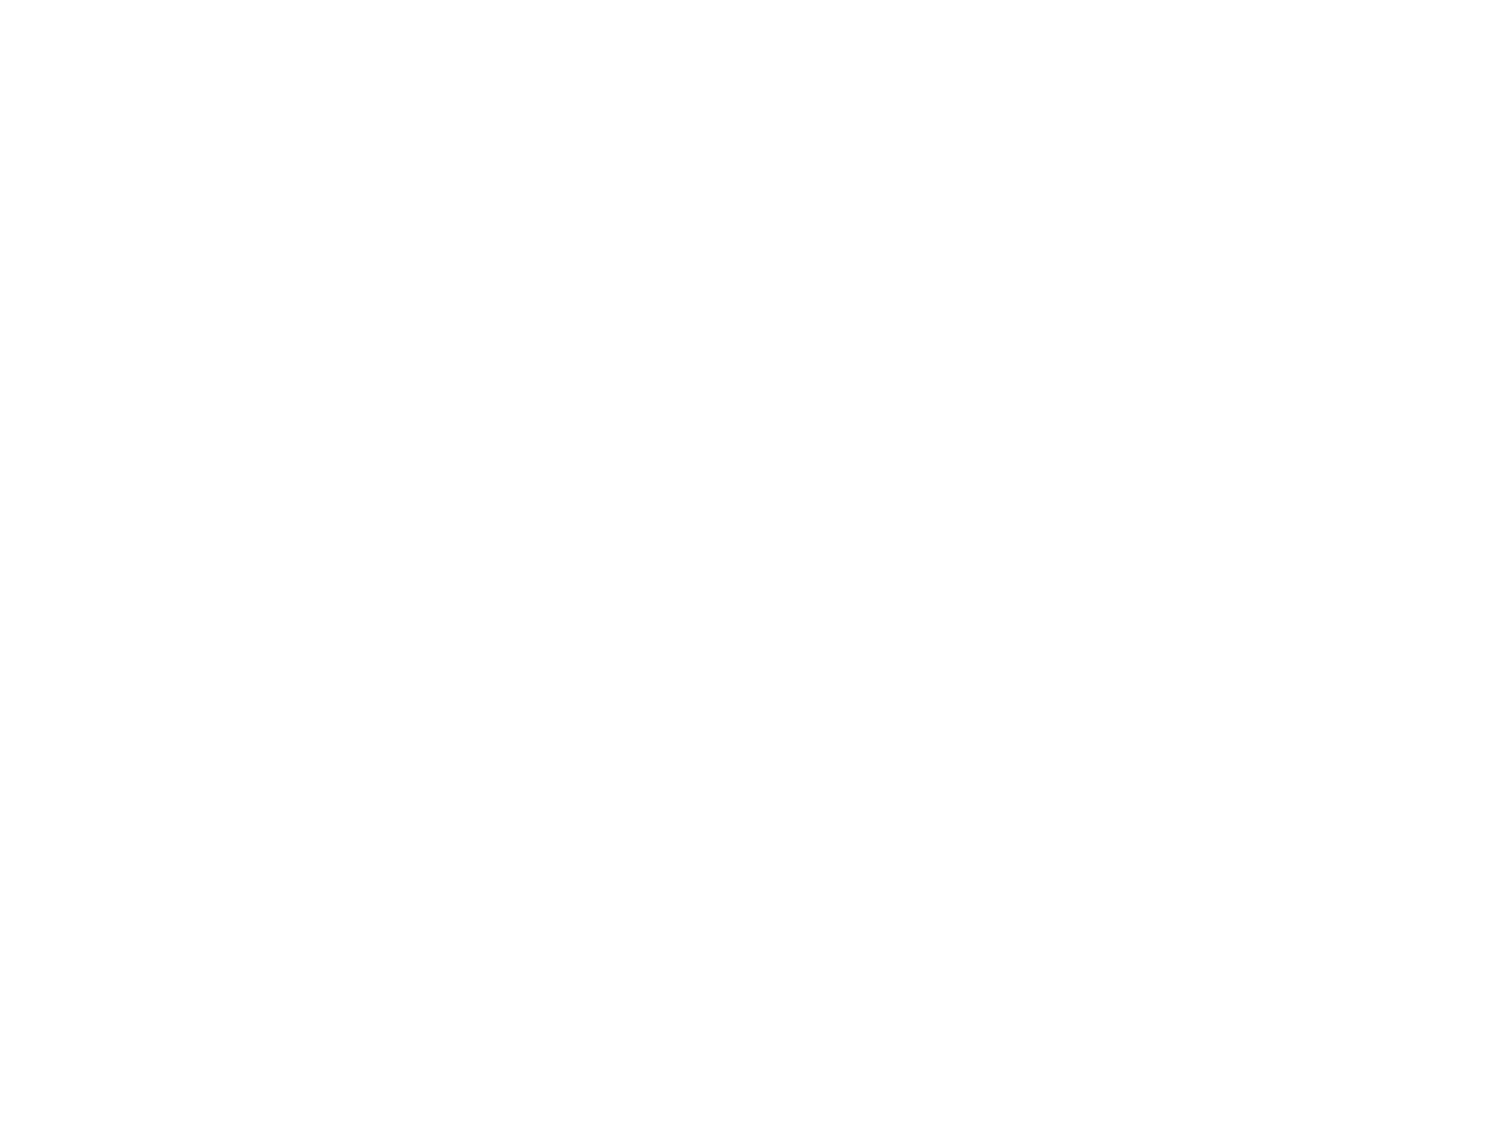

# Bias-Variance Trade Off
Scenario 2 - Low complexity.
 Moderate Bias/Low Variance